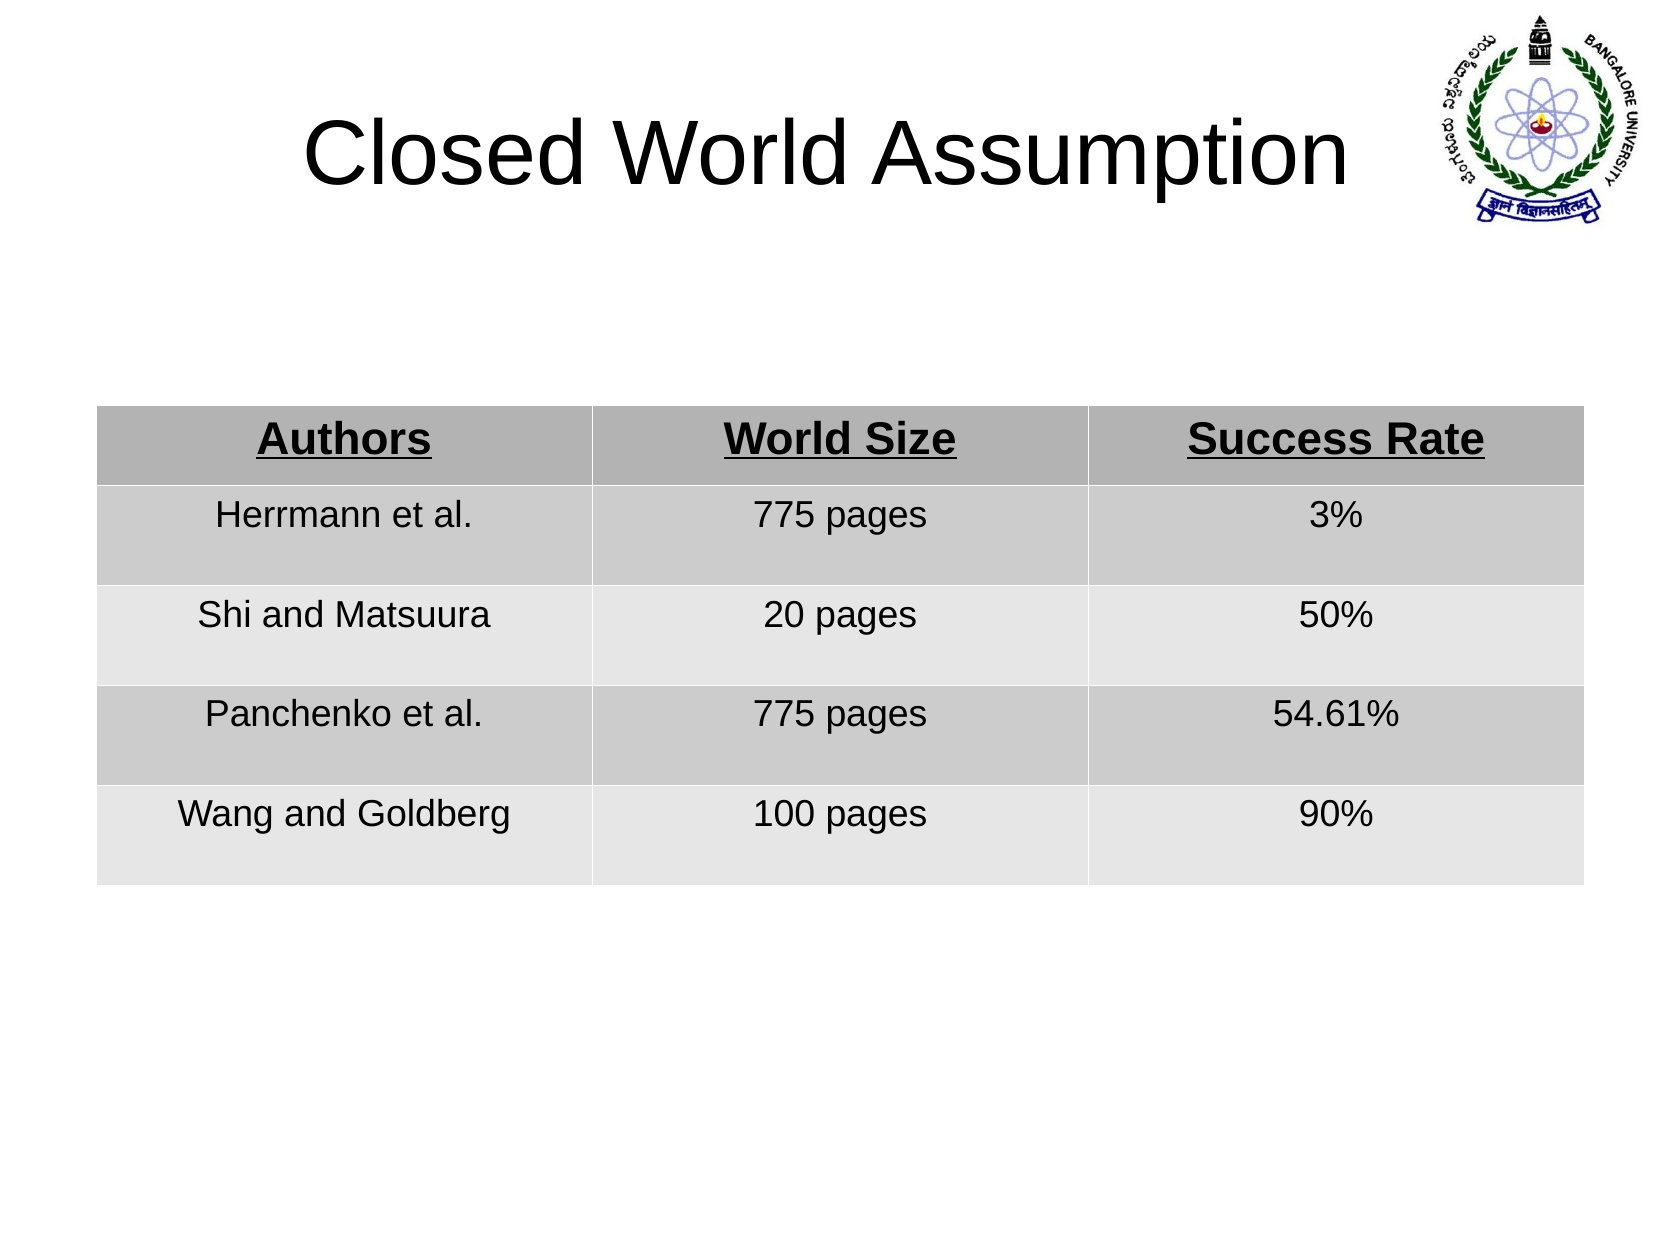

# Closed World Assumption
| Authors | World Size | Success Rate |
| --- | --- | --- |
| Herrmann et al. | 775 pages | 3% |
| Shi and Matsuura | 20 pages | 50% |
| Panchenko et al. | 775 pages | 54.61% |
| Wang and Goldberg | 100 pages | 90% |